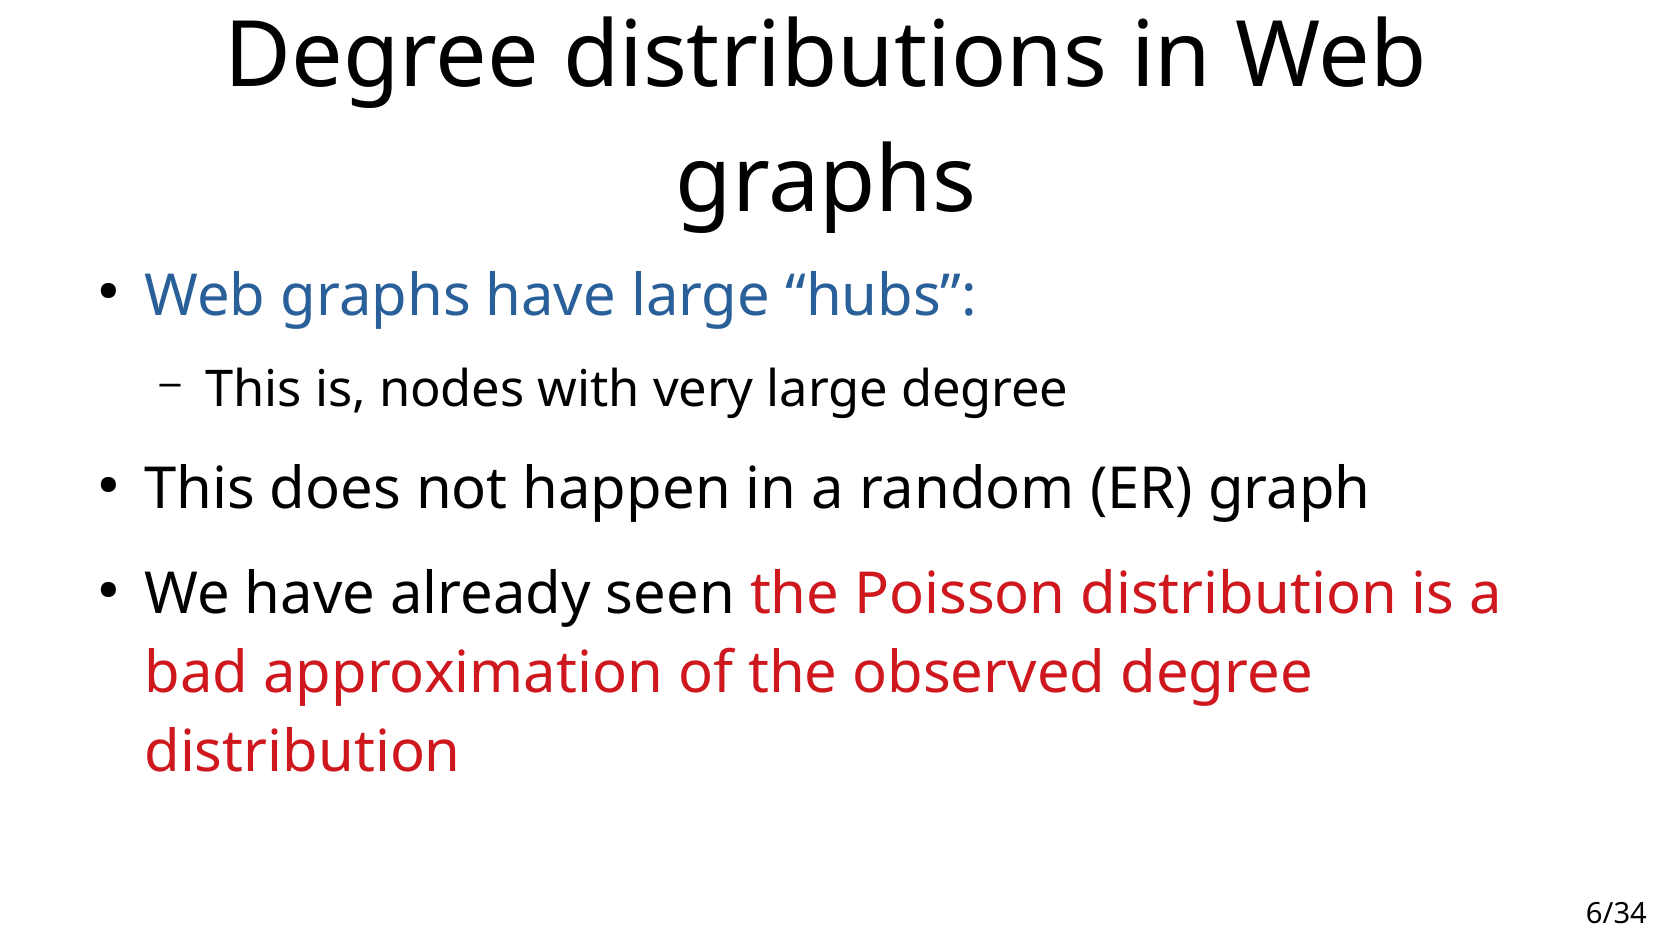

# Degree distributions in Web graphs
Web graphs have large “hubs”:
This is, nodes with very large degree
This does not happen in a random (ER) graph
We have already seen the Poisson distribution is a bad approximation of the observed degree distribution
6